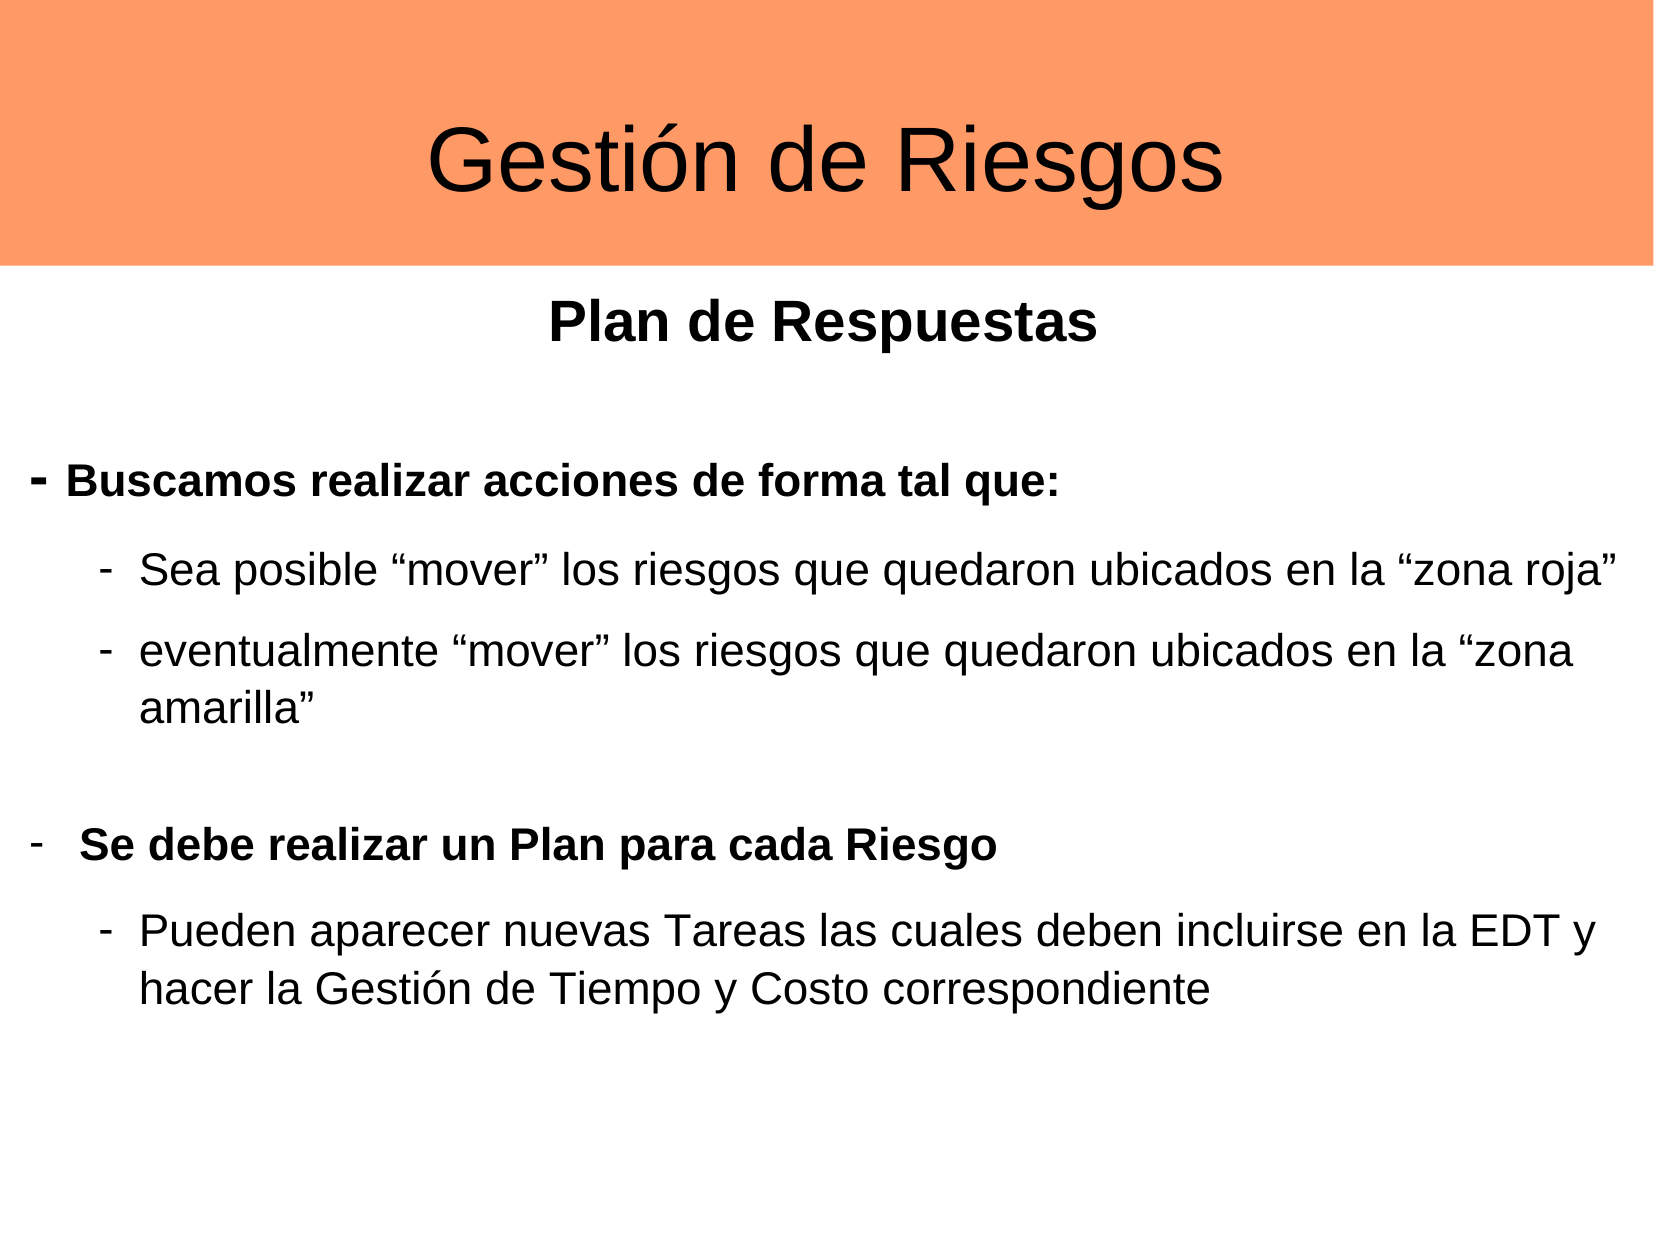

Gestión de Riesgos
Plan de Respuestas
- Buscamos realizar acciones de forma tal que:
Sea posible “mover” los riesgos que quedaron ubicados en la “zona roja”
eventualmente “mover” los riesgos que quedaron ubicados en la “zona amarilla”
Se debe realizar un Plan para cada Riesgo
Pueden aparecer nuevas Tareas las cuales deben incluirse en la EDT y hacer la Gestión de Tiempo y Costo correspondiente